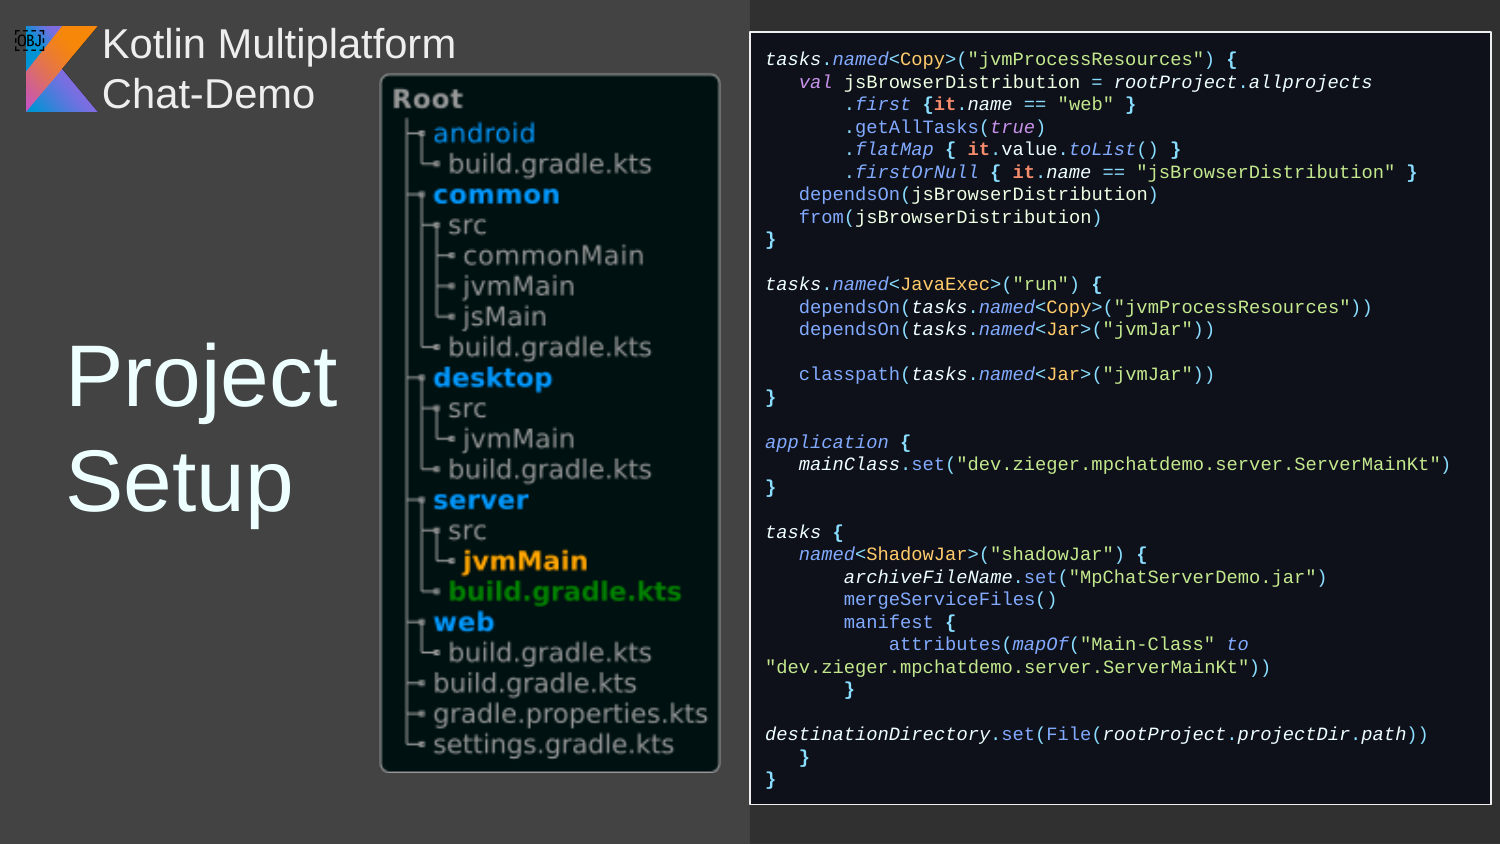

tasks.named<Copy>("jvmProcessResources") {
 val jsBrowserDistribution = rootProject.allprojects
 .first {it.name == "web" }
 .getAllTasks(true)
 .flatMap { it.value.toList() }
 .firstOrNull { it.name == "jsBrowserDistribution" }
 dependsOn(jsBrowserDistribution)
 from(jsBrowserDistribution)
}
tasks.named<JavaExec>("run") {
 dependsOn(tasks.named<Copy>("jvmProcessResources"))
 dependsOn(tasks.named<Jar>("jvmJar"))
 classpath(tasks.named<Jar>("jvmJar"))
}
application {
 mainClass.set("dev.zieger.mpchatdemo.server.ServerMainKt")
}
tasks {
 named<ShadowJar>("shadowJar") {
 archiveFileName.set("MpChatServerDemo.jar")
 mergeServiceFiles()
 manifest {
 attributes(mapOf("Main-Class" to "dev.zieger.mpchatdemo.server.ServerMainKt"))
 }
 destinationDirectory.set(File(rootProject.projectDir.path))
 }
}
kotlin {
 jvm {
 compilations.all {
 kotlinOptions.jvmTarget = "1.8"
 }
 withJava()
 }
 sourceSets {
 val jvmMain by getting {
 dependencies {
 implementation(project(":common"))
 val ktorVersion: String by project
 implementation("io.ktor:ktor-server-netty:
$ktorVersion")
 implementation("io.ktor:ktor-websockets:
$ktorVersion")
 implementation("io.ktor:ktor-html-builder:
$ktorVersion")
 val kotlinCssVersion: String by project
 implementation("org.jetbrains.kotlin-wrappers:
kotlin-css:$kotlinCssVersion")
 val kotlinHtmlVersion: String by project
 implementation("org.jetbrains.kotlinx:
kotlinx-html-jvm:$kotlinHtmlVersion")
 val kotlinSerializationVersion: String
by project
 implementation("org.jetbrains.kotlinx:
kotlinx-serialization-json:
$kotlinSerializationVersion")
 val utilsVersion: String by project
 implementation("dev.zieger.utils:time:
${utilsVersion}")
 val exposedVersion: String by project
 implementation("org.jetbrains.exposed:
exposed-core:$exposedVersion")
 implementation("org.jetbrains.exposed:
exposed-dao:$exposedVersion")
 implementation("org.jetbrains.exposed:
exposed-jdbc:$exposedVersion")
 val xerialSqliteVersion: String by project
 implementation("org.xerial:sqlite-jdbc:
$xerialSqliteVersion")
 val slf4jVersion: String by project
 implementation("org.slf4j:slf4j-log4j12:
$slf4jVersion")
 }
 }
 }
}
# Project Setup